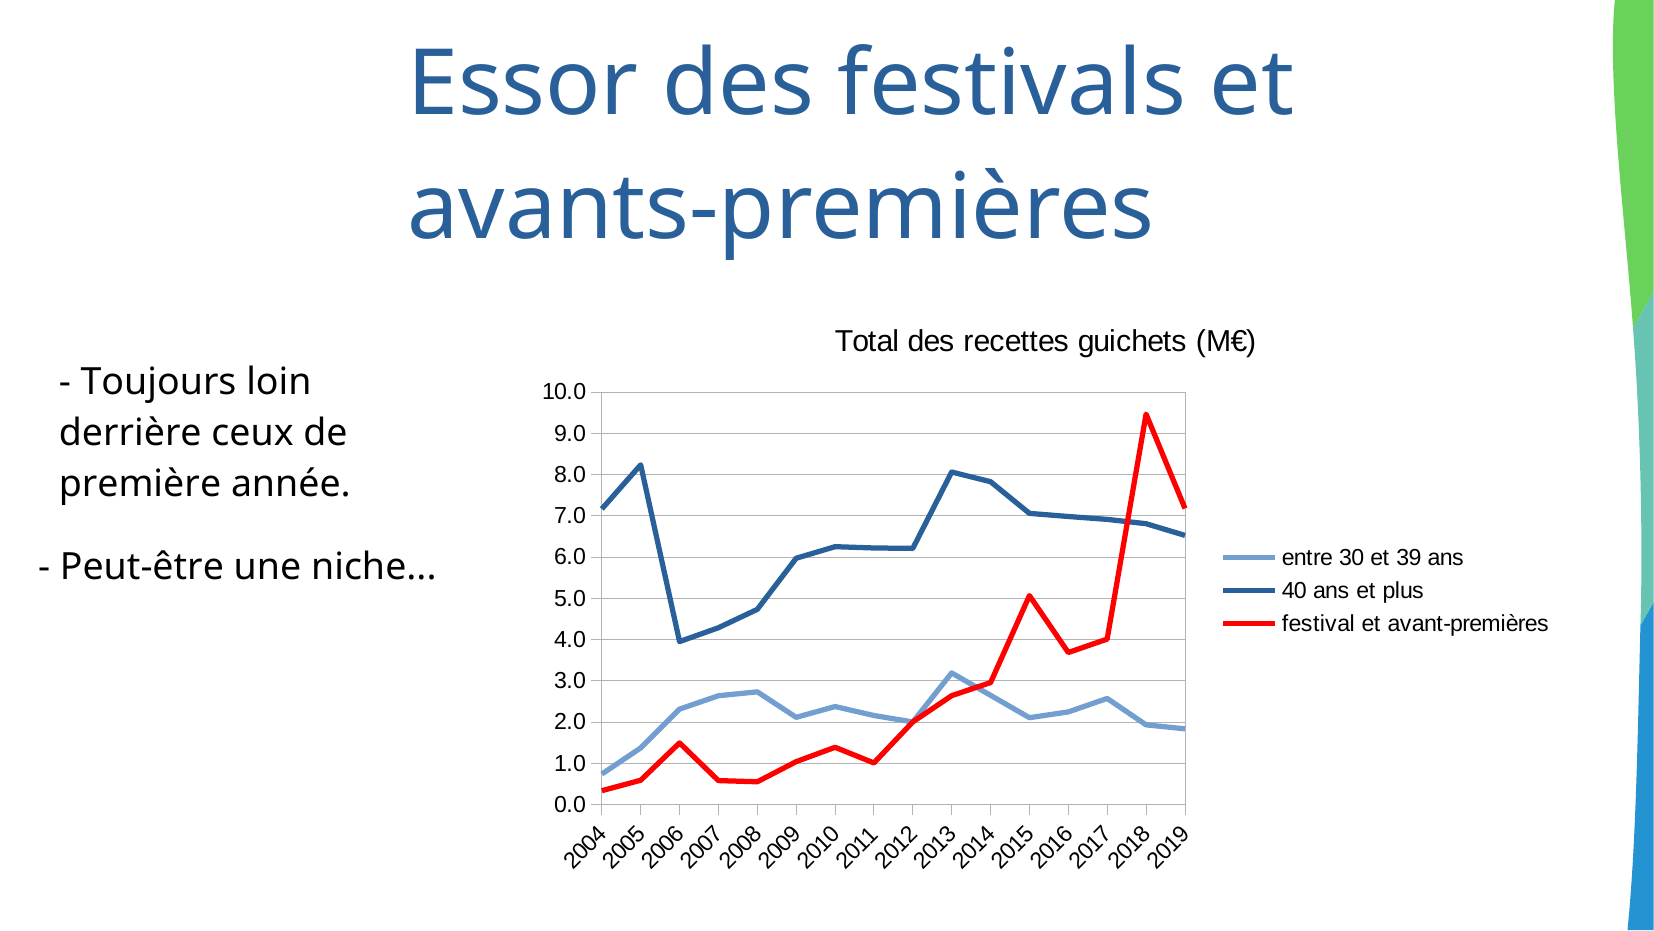

# Essor des festivals et avants-premières
### Chart: Total des recettes guichets (M€)
| Category | entre 30 et 39 ans | 40 ans et plus | festival et avant-premières |
|---|---|---|---|
| 2004 | 744798.38 | 7166973.45 | 340739.66 |
| 2005 | 1377861.53 | 8236845.63 | 593312.7 |
| 2006 | 2316059.35 | 3953764.73 | 1498576.49 |
| 2007 | 2641708.43 | 4287749.8 | 585347.92 |
| 2008 | 2736469.15 | 4734898.49 | 557080.18 |
| 2009 | 2118565.74 | 5973196.68 | 1044958.96 |
| 2010 | 2379660.21 | 6252141.22 | 1392733.18 |
| 2011 | 2162848.29 | 6220064.57 | 1013185.61 |
| 2012 | 2007229.07 | 6210668.15 | 2008177.16 |
| 2013 | 3194028.98 | 8061186.09 | 2642526.26 |
| 2014 | 2652032.39 | 7826706.58 | 2960835.61 |
| 2015 | 2109802.27 | 7060530.72 | 5067007.34 |
| 2016 | 2250560.49 | 6984162.61 | 3688870.83 |
| 2017 | 2576530.15 | 6914113.95 | 4015110.02 |
| 2018 | 1936902.99 | 6808785.29 | 9465616.77 |
| 2019 | 1837679.56 | 6525343.1 | 7178981.66 |- Toujours loin derrière ceux de première année.
- Peut-être une niche...